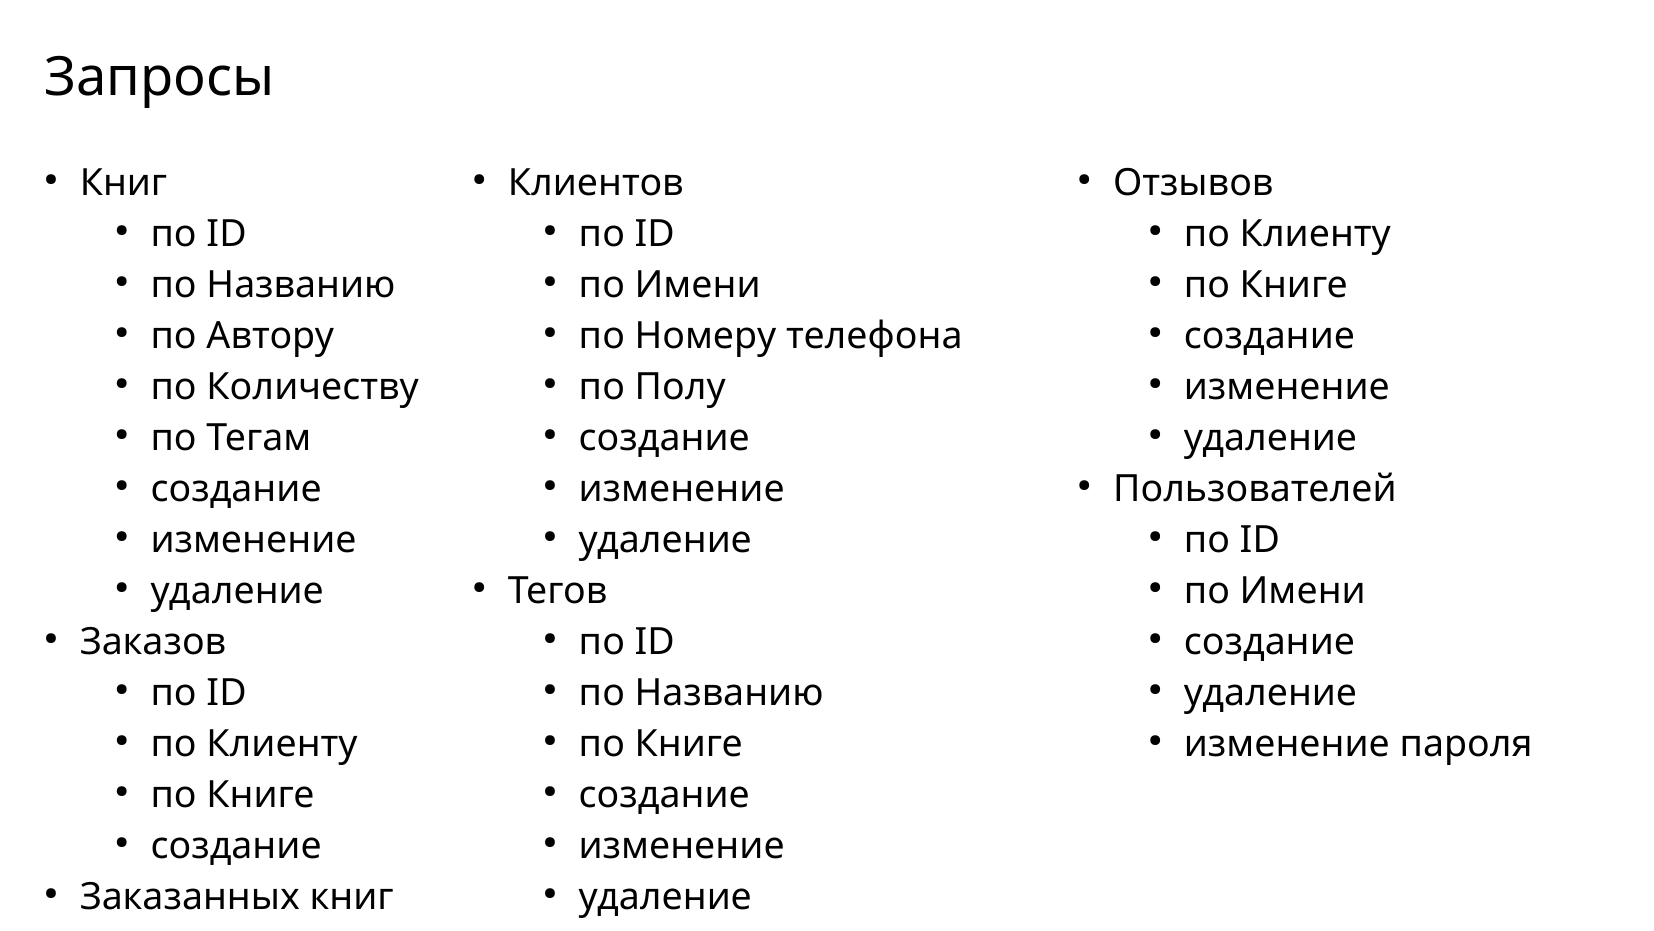

Запросы
Отзывов
по Клиенту
по Книге
создание
изменение
удаление
Пользователей
по ID
по Имени
создание
удаление
изменение пароля
Книг
по ID
по Названию
по Автору
по Количеству
по Тегам
создание
изменение
удаление
Заказов
по ID
по Клиенту
по Книге
создание
Заказанных книг
по Заказу
Клиентов
по ID
по Имени
по Номеру телефона
по Полу
создание
изменение
удаление
Тегов
по ID
по Названию
по Книге
создание
изменение
удаление